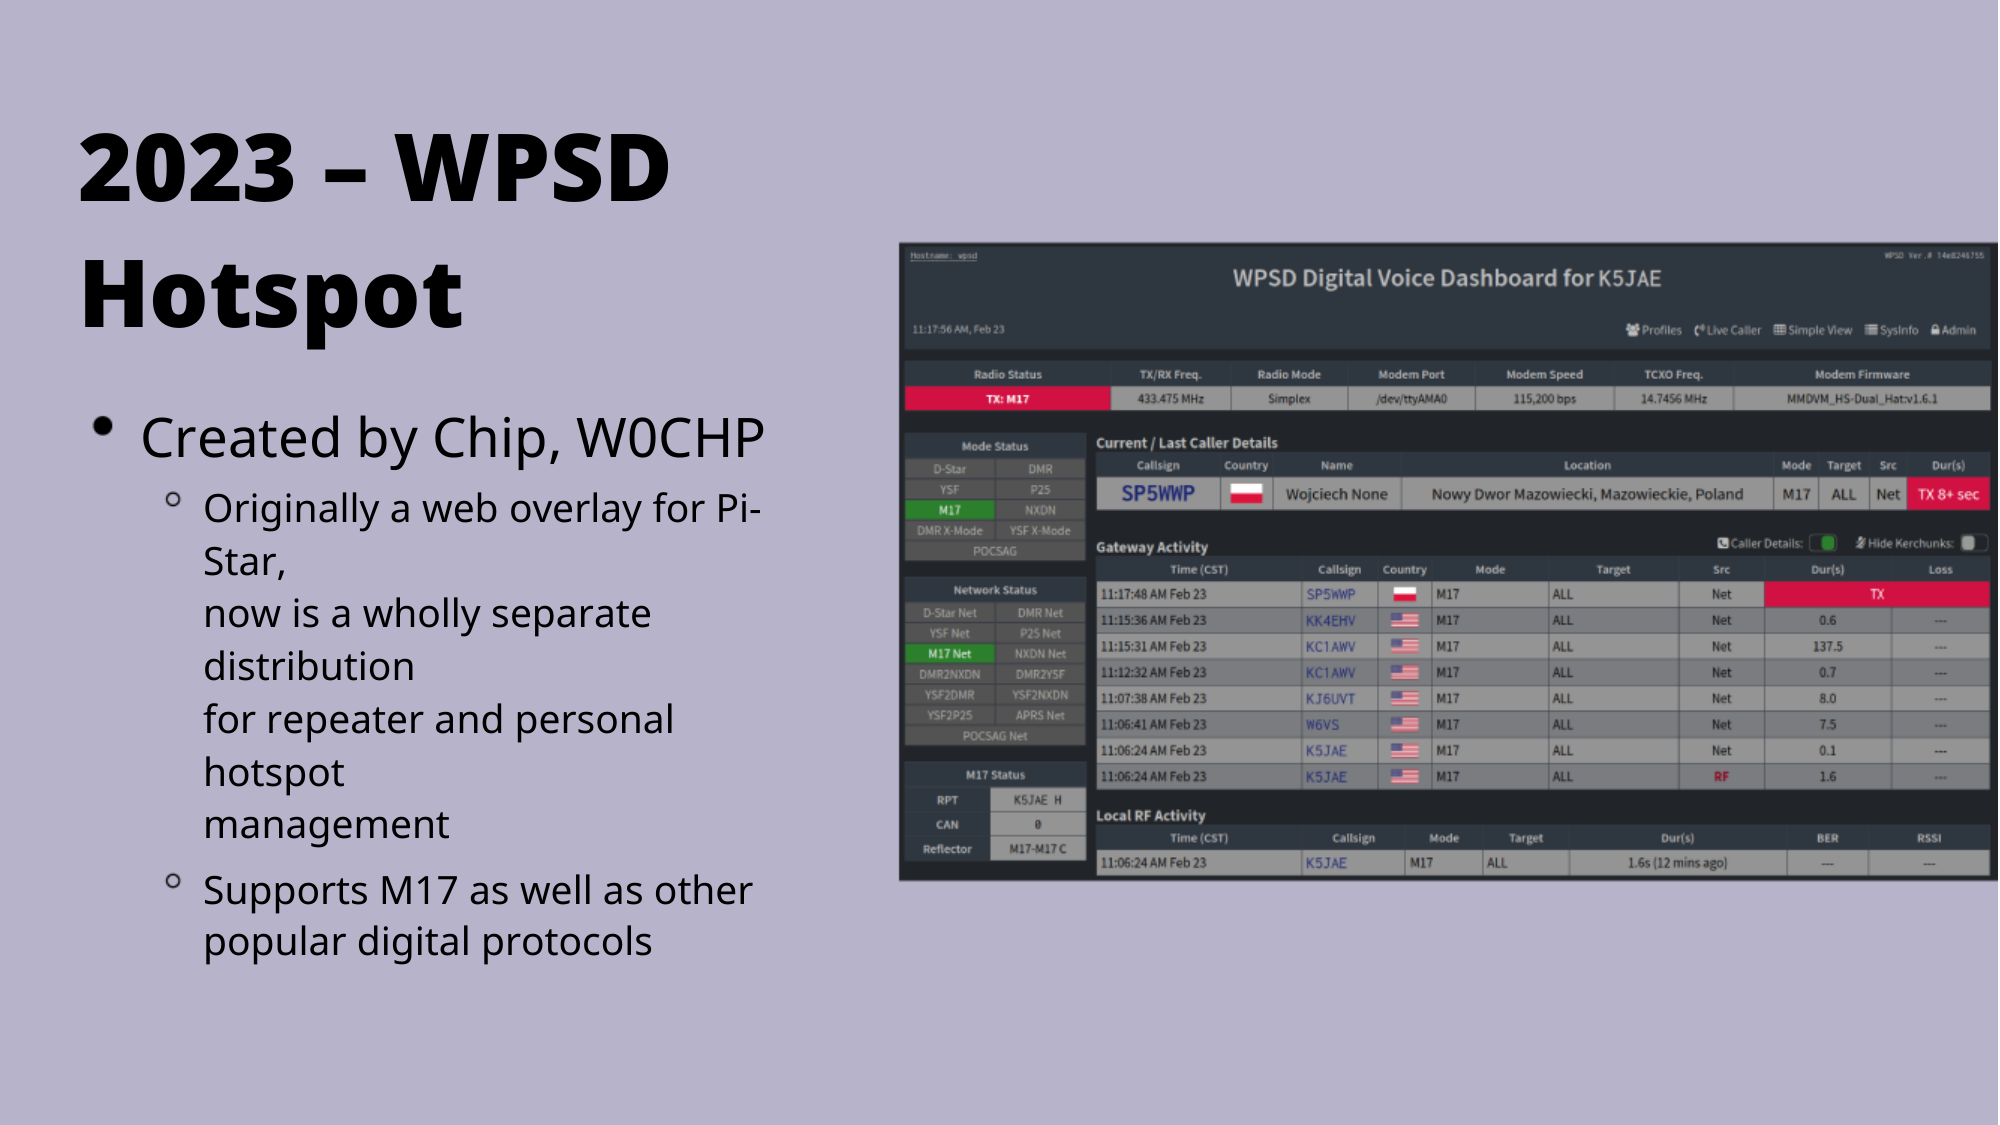

2023 – WPSD
Hotspot
Created by Chip, W0CHP
Originally a web overlay for Pi-
Star,
now is a wholly separate
distribution
for repeater and personal
hotspot
management
Supports M17 as well as other
popular digital protocols